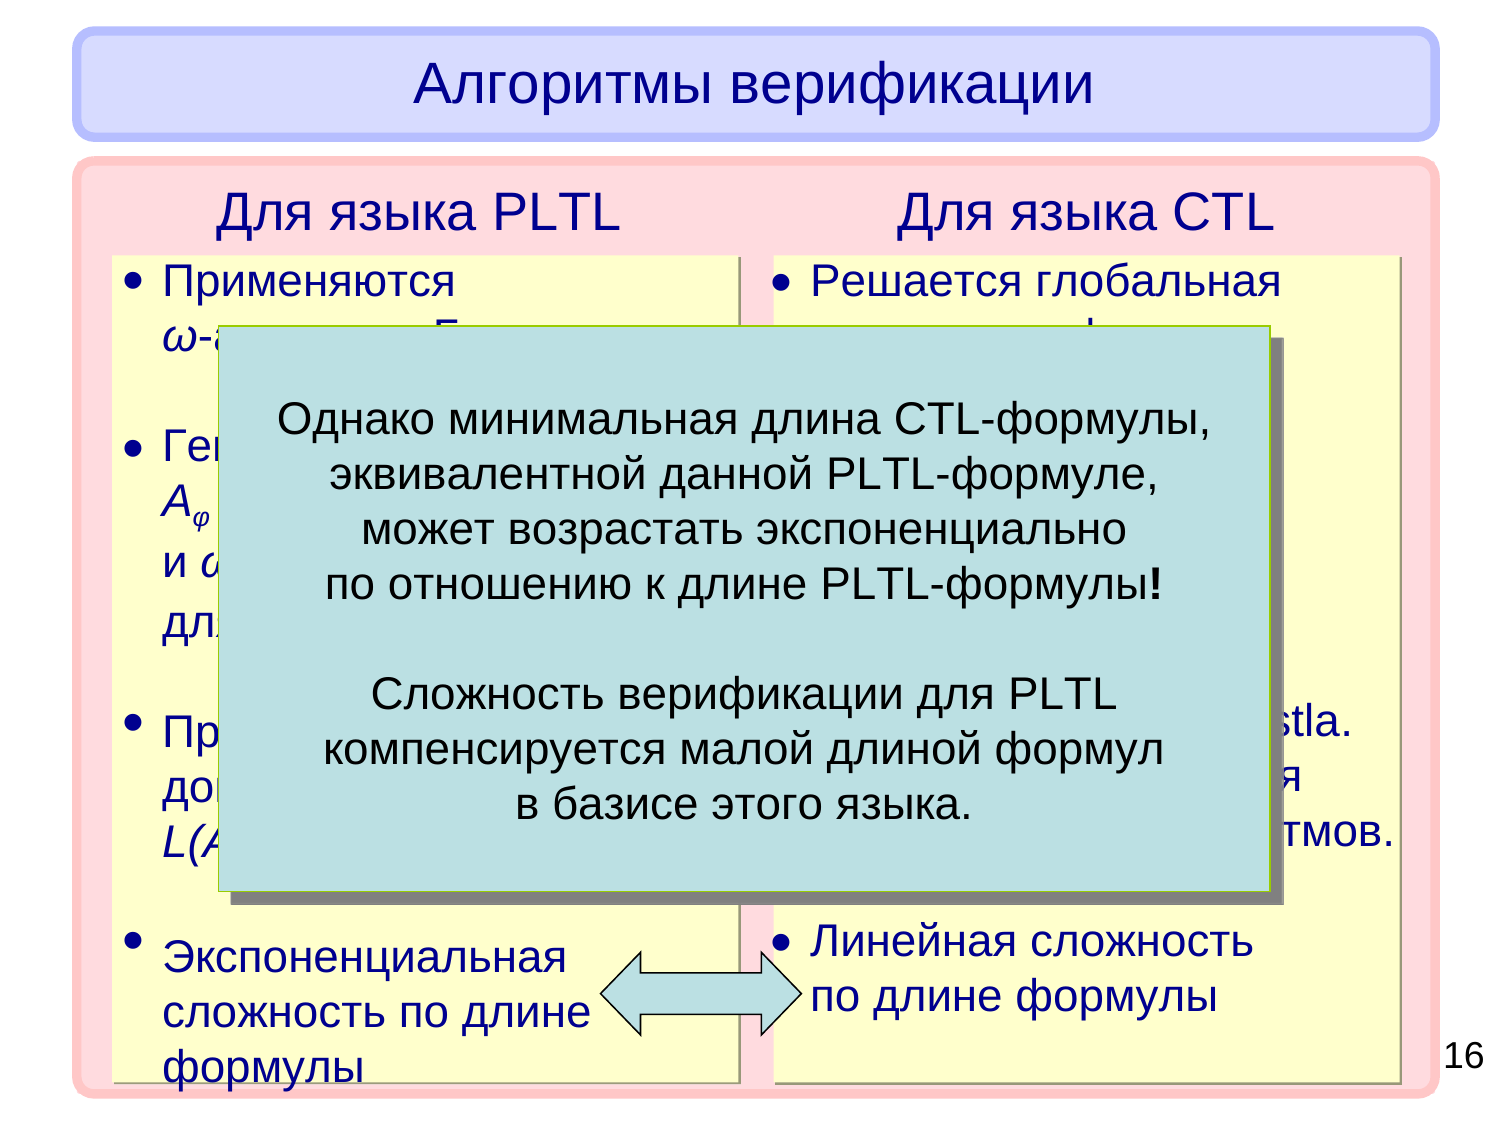

# Алгоритмы верификации
Для языка PLTL
Для языка CTL
•
•
Применяются
ω-автоматы Бюхи
Генерируем ω-автомат
Aφ для формулы φ
и ω-автомат Amodel
для модели Крипке
Проверяем включение допускаемых языков:
L(Amodel)  L(Aφ)
Экспоненциальная сложность по длине формулы
Решается глобальная
задача верификации
с индукцией
по подформулам
Алгоритмы:
1. Модель в виде
ROBDD.
2. Clarke, Emerson, Sistla.
В работе используется
второй из этих алгоритмов.
Линейная сложность
по длине формулы
Однако минимальная длина CTL-формулы, эквивалентной данной PLTL-формуле,
может возрастать экспоненциально
по отношению к длине PLTL-формулы!
Сложность верификации для PLTL компенсируется малой длиной формул
в базисе этого языка.
•
•
•
•
•
16